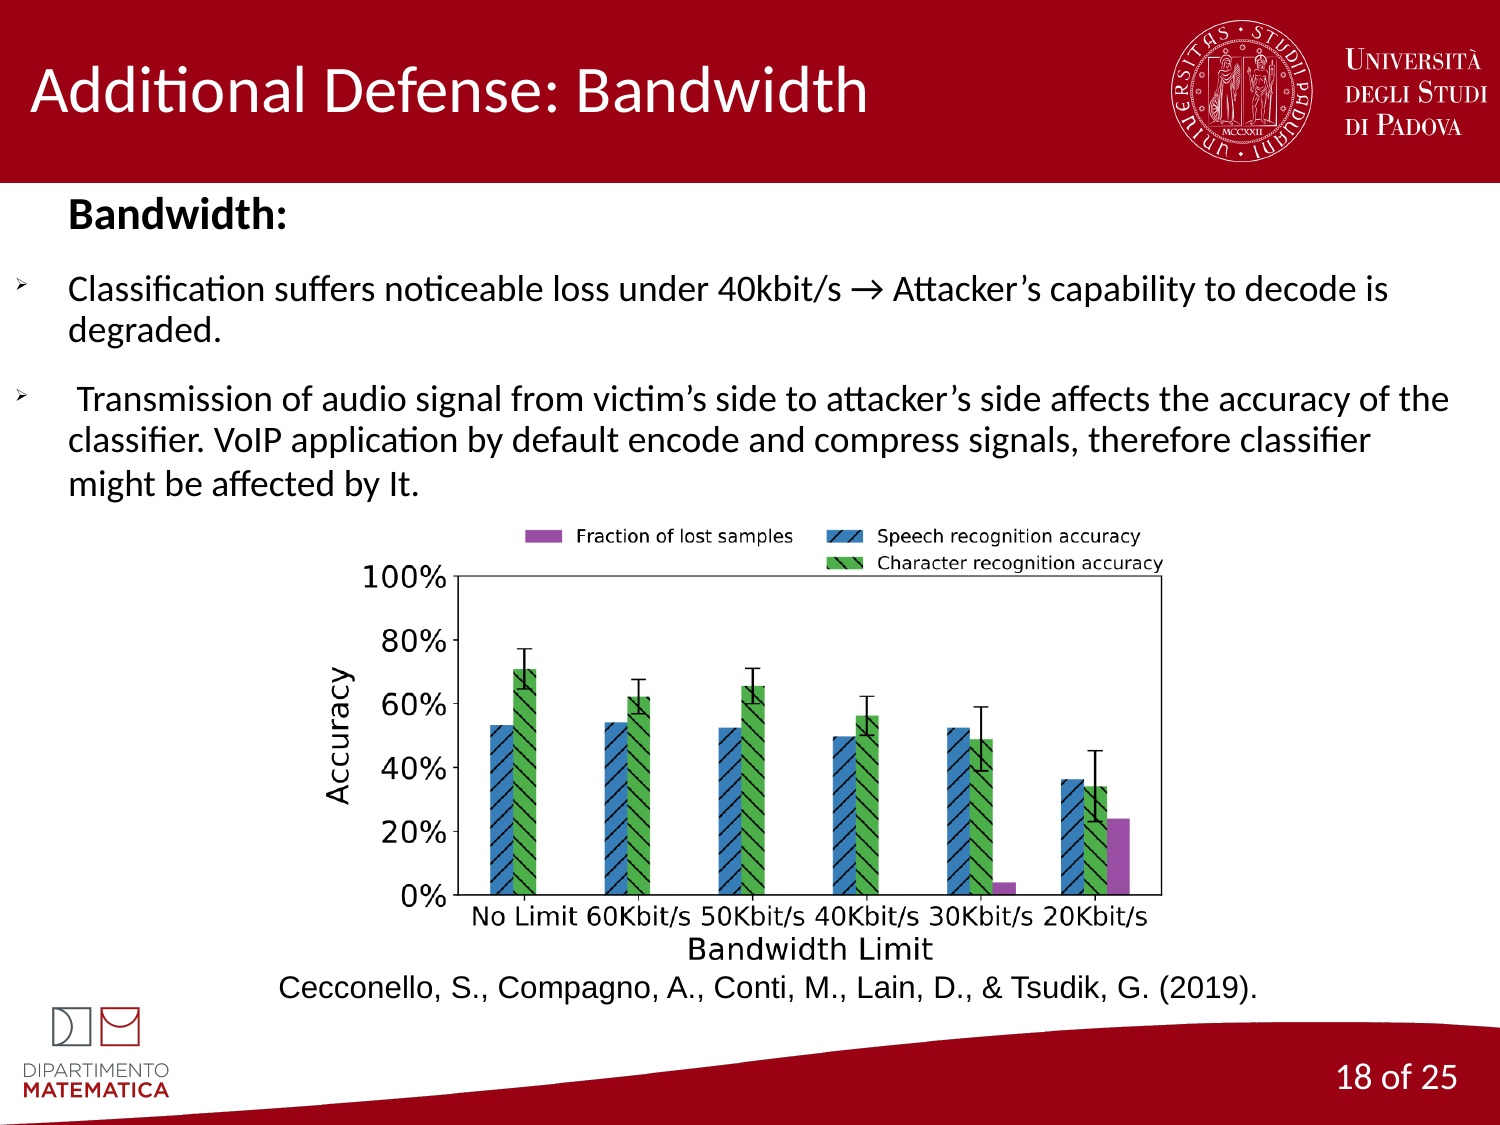

# Additional Defense: Bandwidth
Bandwidth:
Classification suffers noticeable loss under 40kbit/s → Attacker’s capability to decode is degraded.
 Transmission of audio signal from victim’s side to attacker’s side affects the accuracy of the classifier. VoIP application by default encode and compress signals, therefore classifier might be affected by It.
Cecconello, S., Compagno, A., Conti, M., Lain, D., & Tsudik, G. (2019).
 of 25